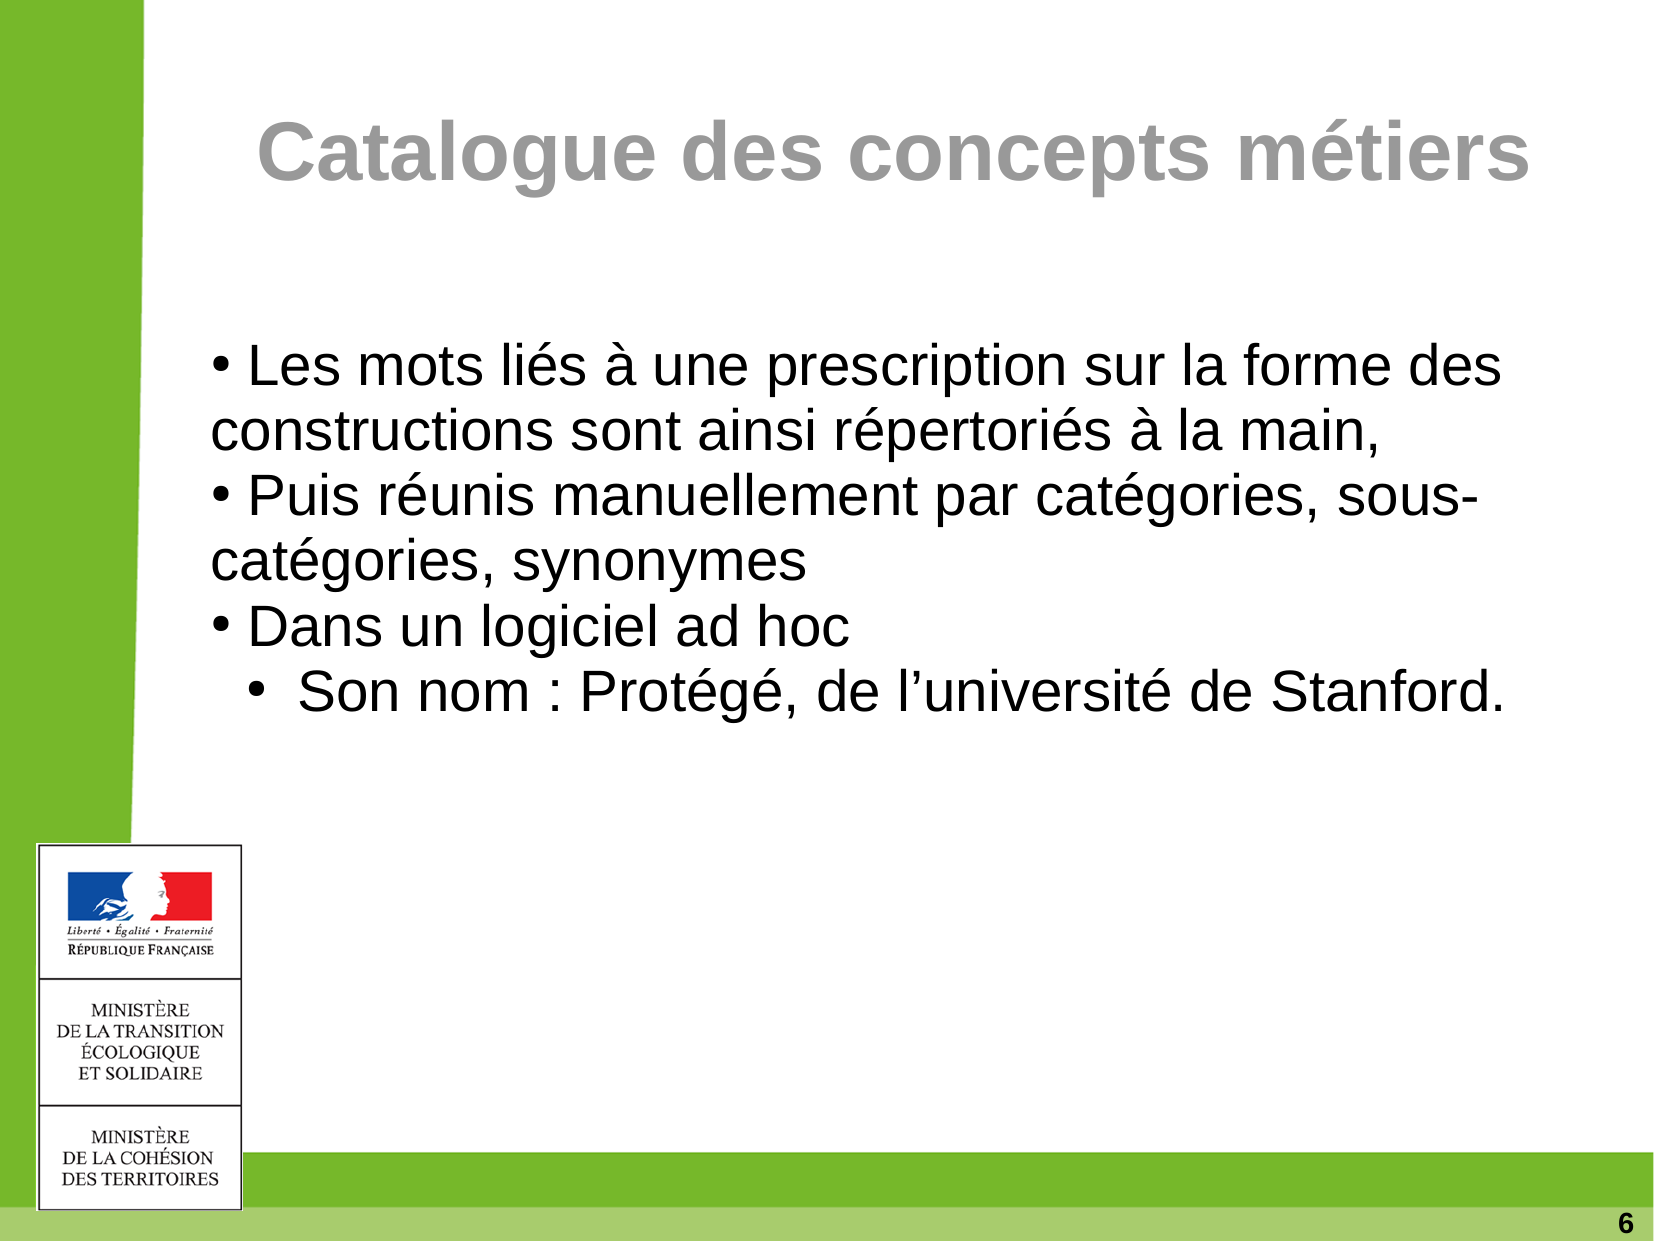

# Catalogue des concepts métiers
 Les mots liés à une prescription sur la forme des constructions sont ainsi répertoriés à la main,
 Puis réunis manuellement par catégories, sous-catégories, synonymes
 Dans un logiciel ad hoc
 Son nom : Protégé, de l’université de Stanford.